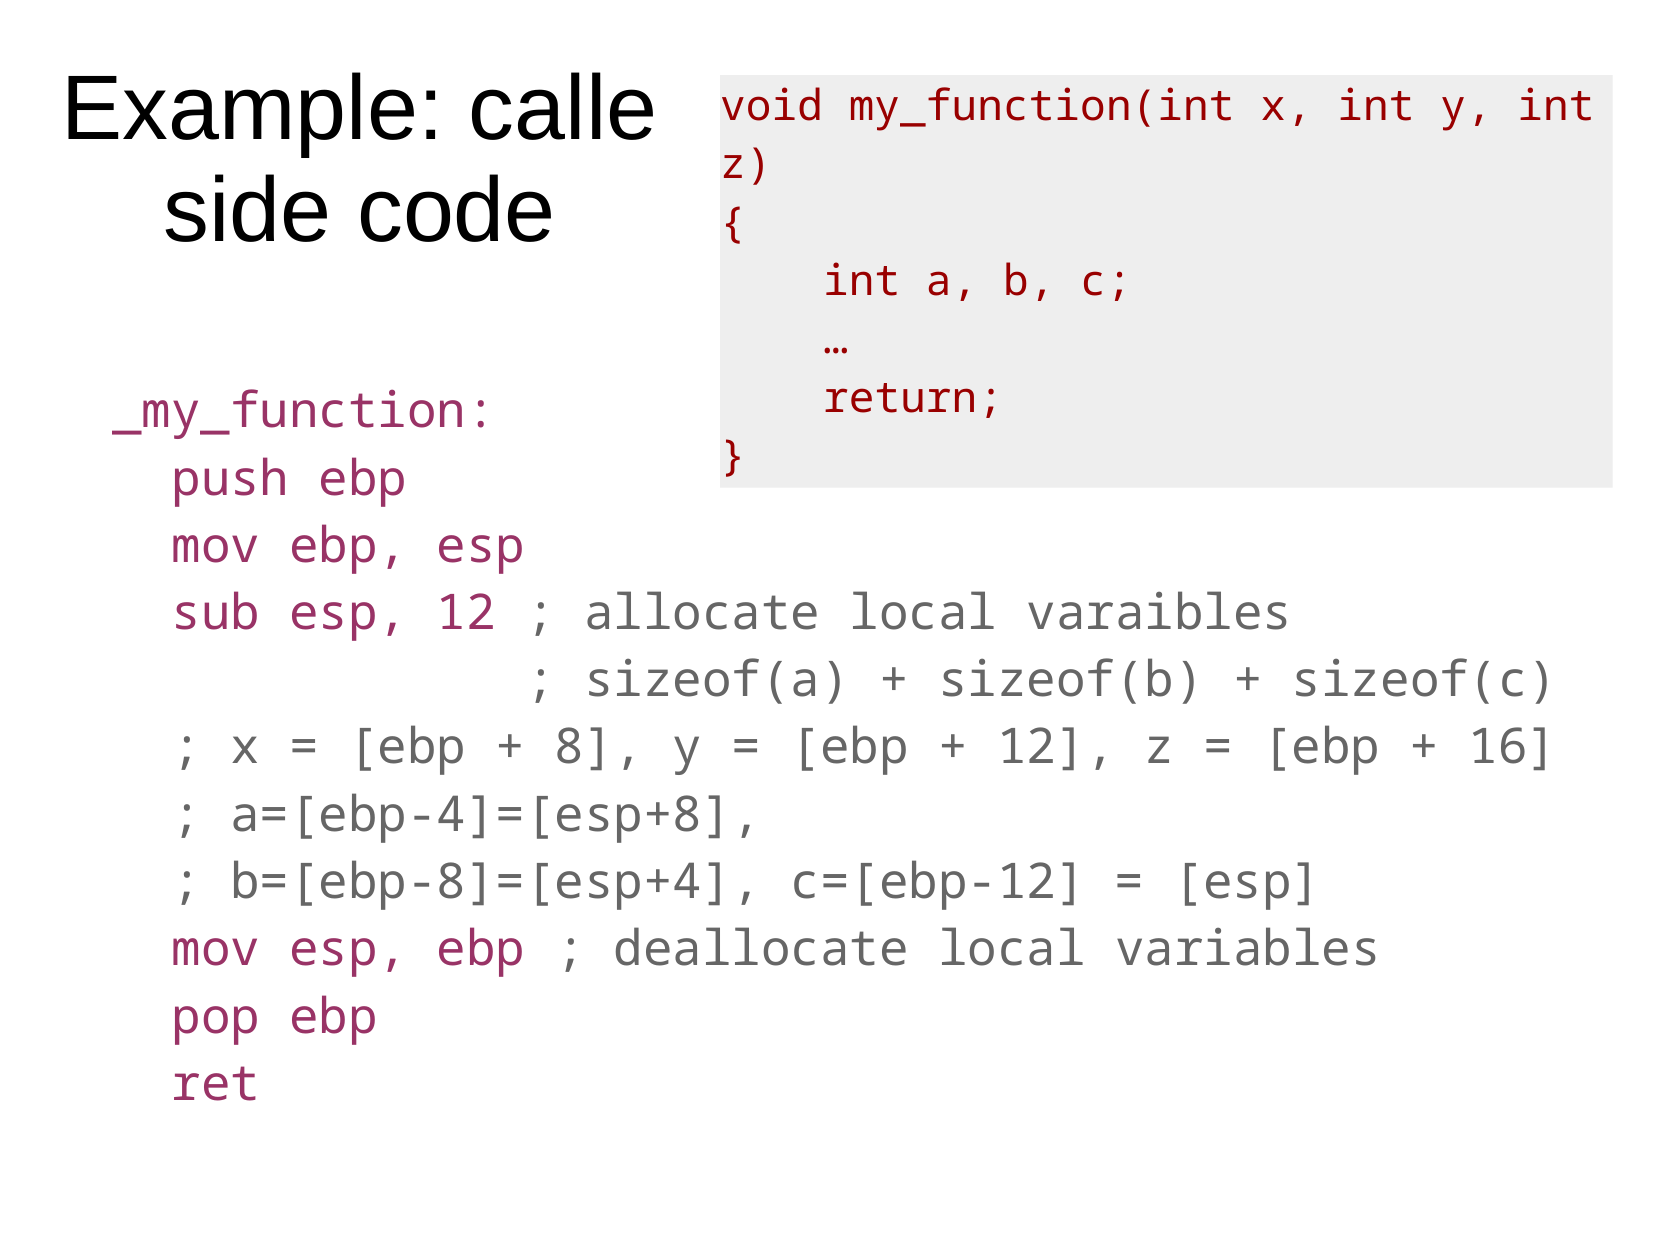

# Example: calle side code
void my_function(int x, int y, int z)
{
 int a, b, c;
 …
 return;
}
_my_function:
 push ebp
 mov ebp, esp
 sub esp, 12 ; allocate local varaibles
 ; sizeof(a) + sizeof(b) + sizeof(c)
 ; x = [ebp + 8], y = [ebp + 12], z = [ebp + 16]
 ; a=[ebp-4]=[esp+8],
 ; b=[ebp-8]=[esp+4], c=[ebp-12] = [esp]
 mov esp, ebp ; deallocate local variables
 pop ebp
 ret